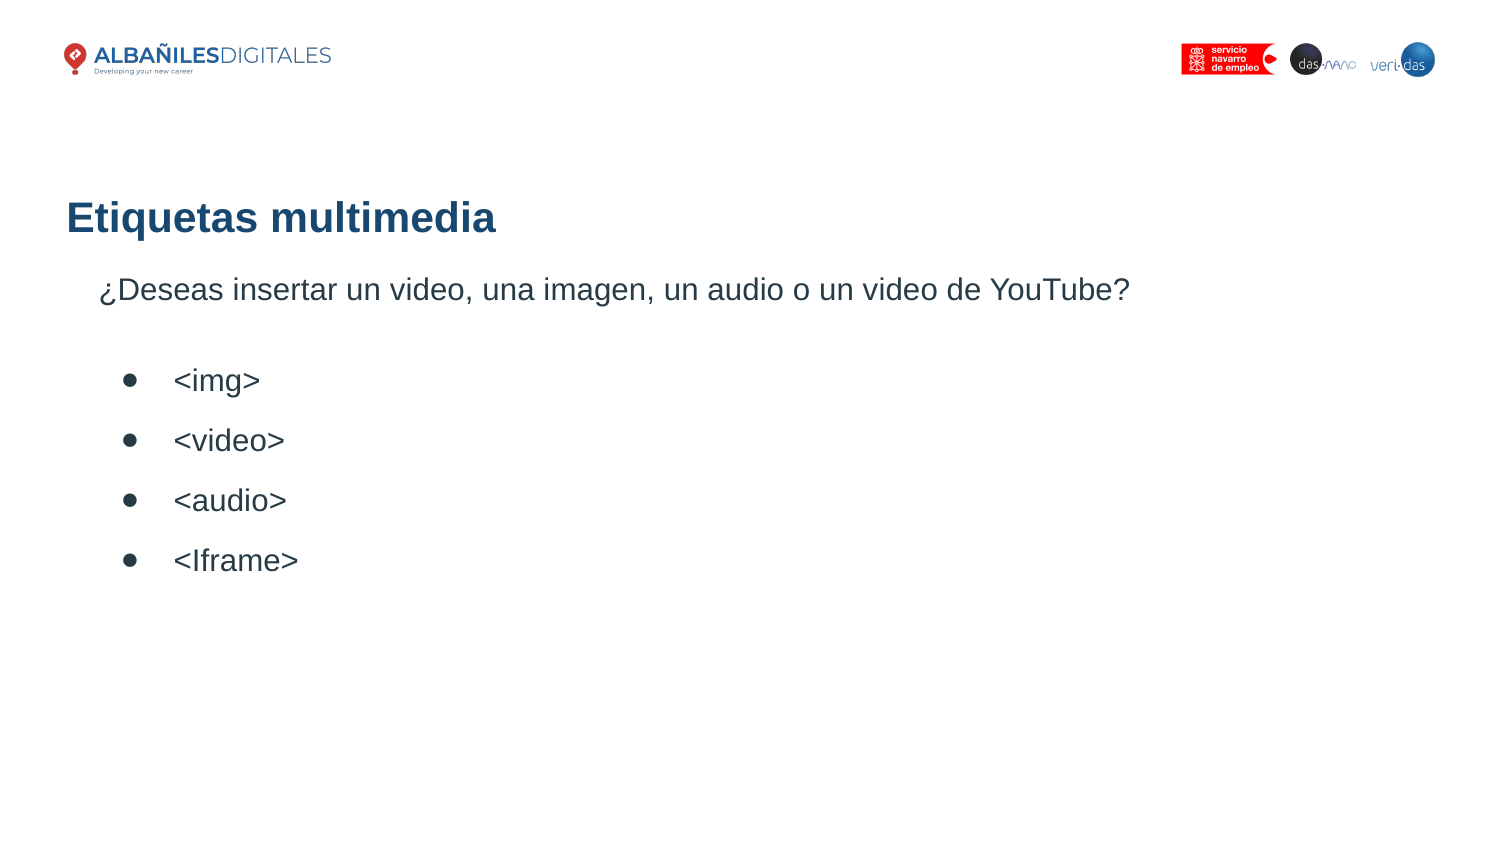

Etiquetas multimedia
¿Deseas insertar un video, una imagen, un audio o un video de YouTube?
<img>
<video>
<audio>
<Iframe>